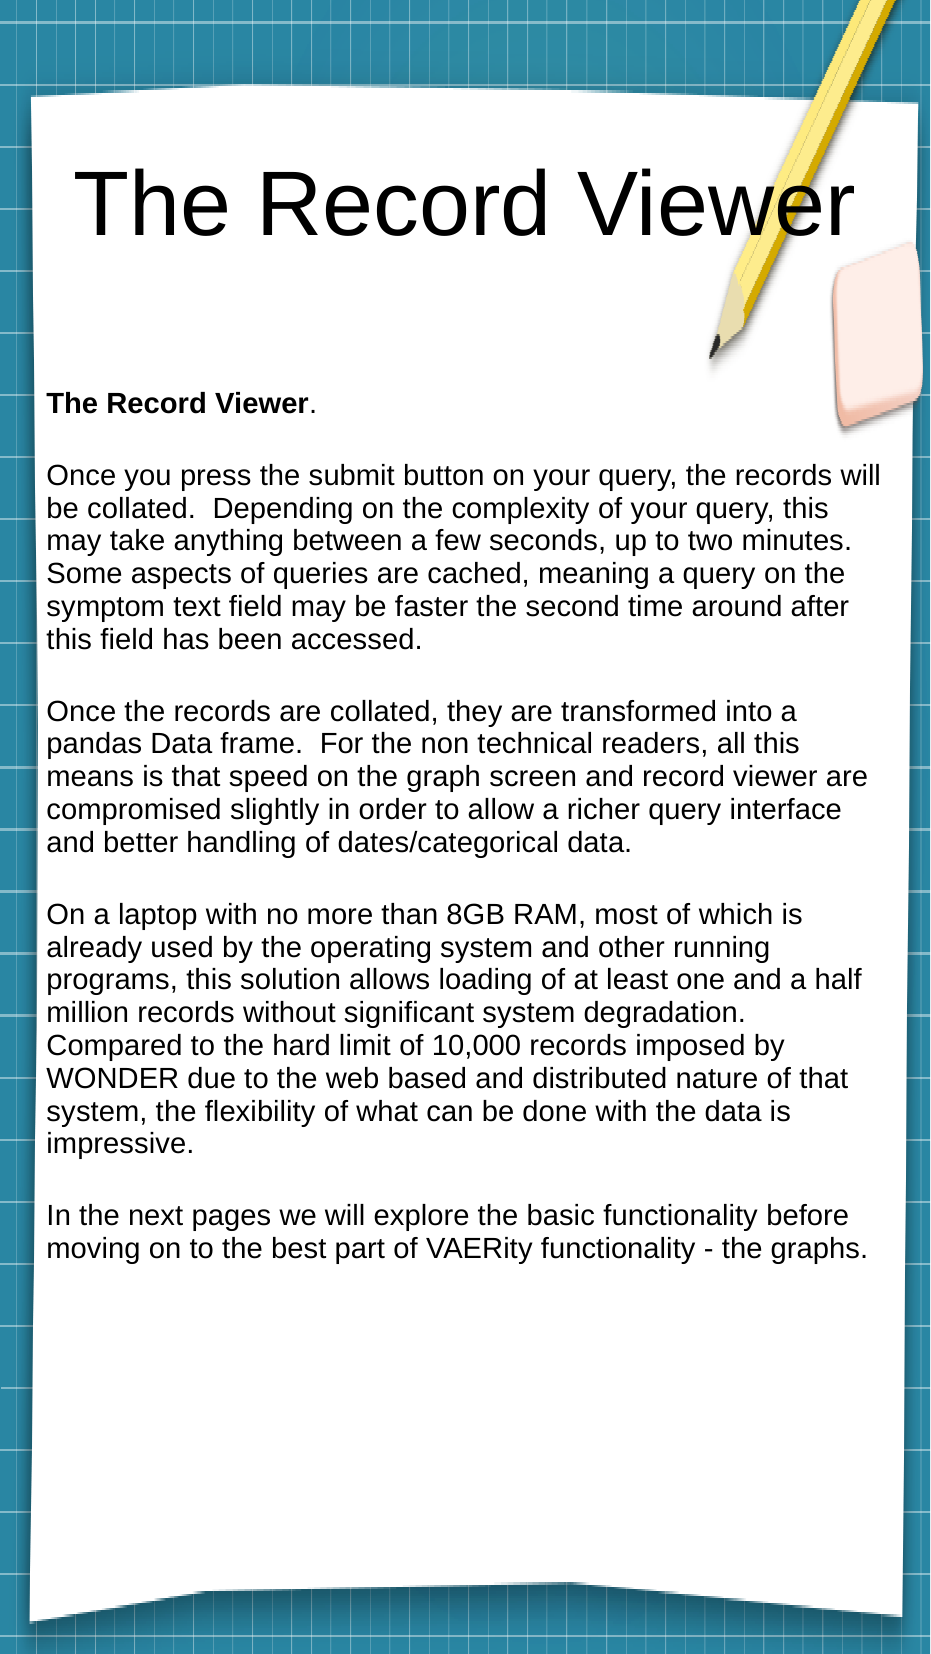

# The Record Viewer
The Record Viewer.
Once you press the submit button on your query, the records will be collated. Depending on the complexity of your query, this may take anything between a few seconds, up to two minutes. Some aspects of queries are cached, meaning a query on the symptom text field may be faster the second time around after this field has been accessed.
Once the records are collated, they are transformed into a pandas Data frame. For the non technical readers, all this means is that speed on the graph screen and record viewer are compromised slightly in order to allow a richer query interface and better handling of dates/categorical data.
On a laptop with no more than 8GB RAM, most of which is already used by the operating system and other running programs, this solution allows loading of at least one and a half million records without significant system degradation. Compared to the hard limit of 10,000 records imposed by WONDER due to the web based and distributed nature of that system, the flexibility of what can be done with the data is impressive.
In the next pages we will explore the basic functionality before moving on to the best part of VAERity functionality - the graphs.